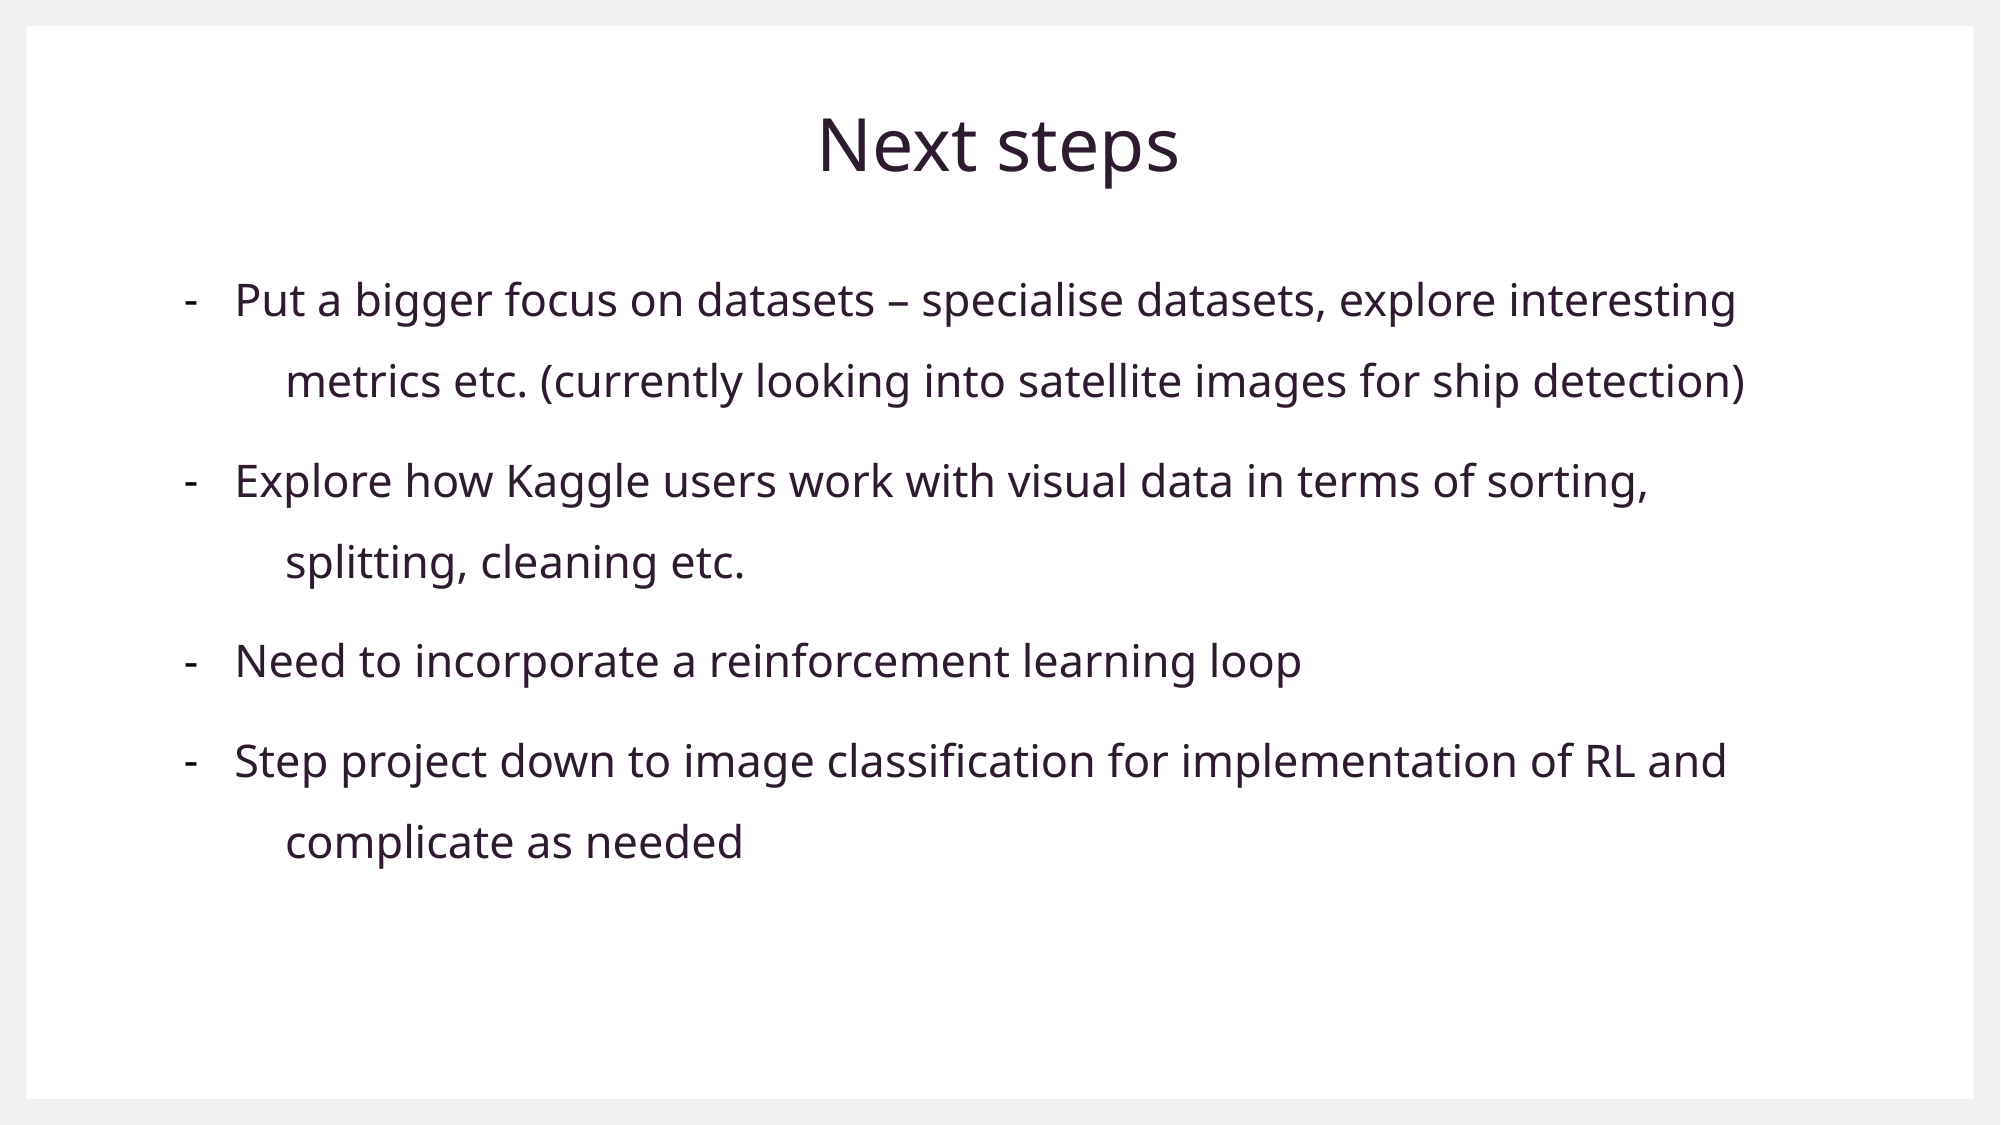

# Next steps
Put a bigger focus on datasets – specialise datasets, explore interesting metrics etc. (currently looking into satellite images for ship detection)
Explore how Kaggle users work with visual data in terms of sorting, splitting, cleaning etc.
Need to incorporate a reinforcement learning loop
Step project down to image classification for implementation of RL and complicate as needed